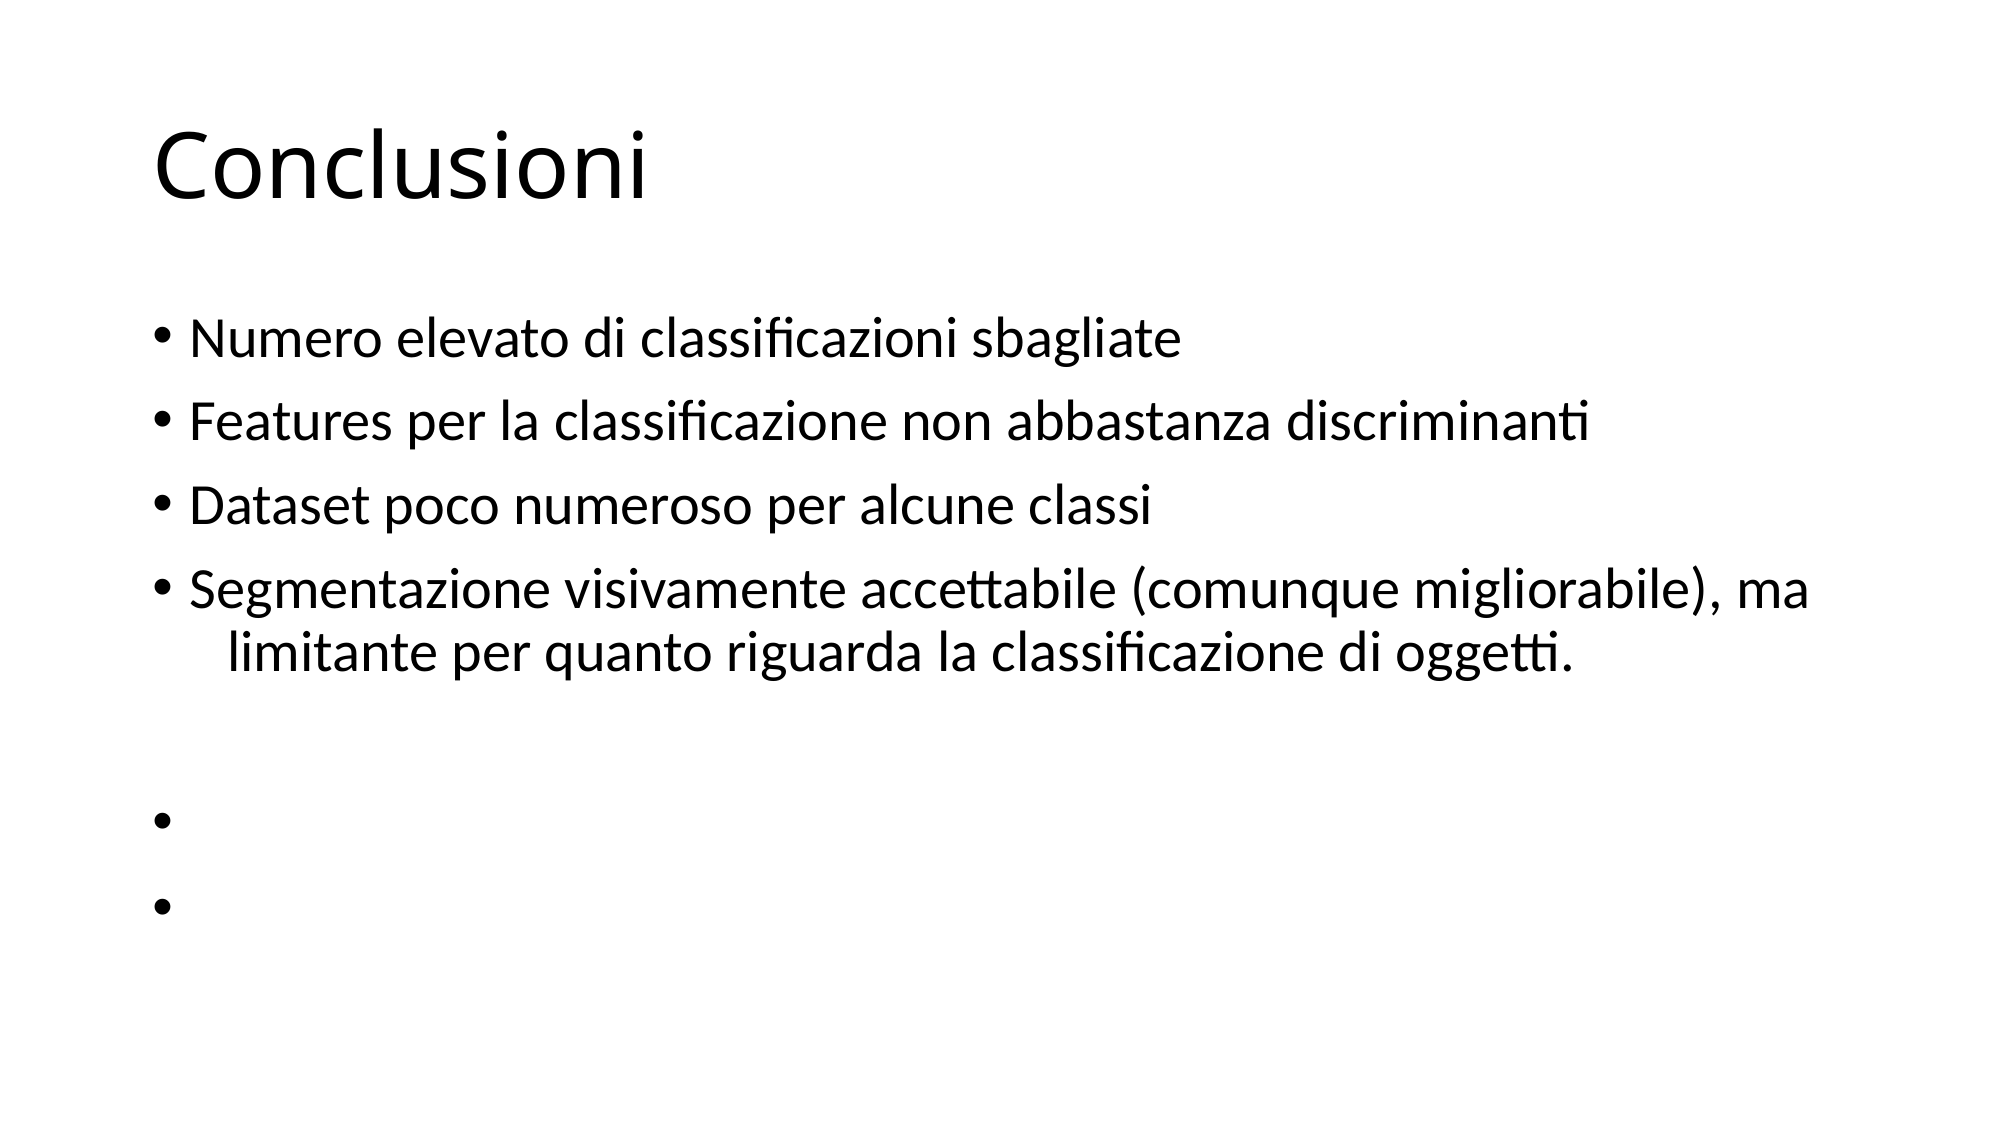

# Conclusioni
Numero elevato di classificazioni sbagliate
Features per la classificazione non abbastanza discriminanti
Dataset poco numeroso per alcune classi
Segmentazione visivamente accettabile (comunque migliorabile), ma limitante per quanto riguarda la classificazione di oggetti.